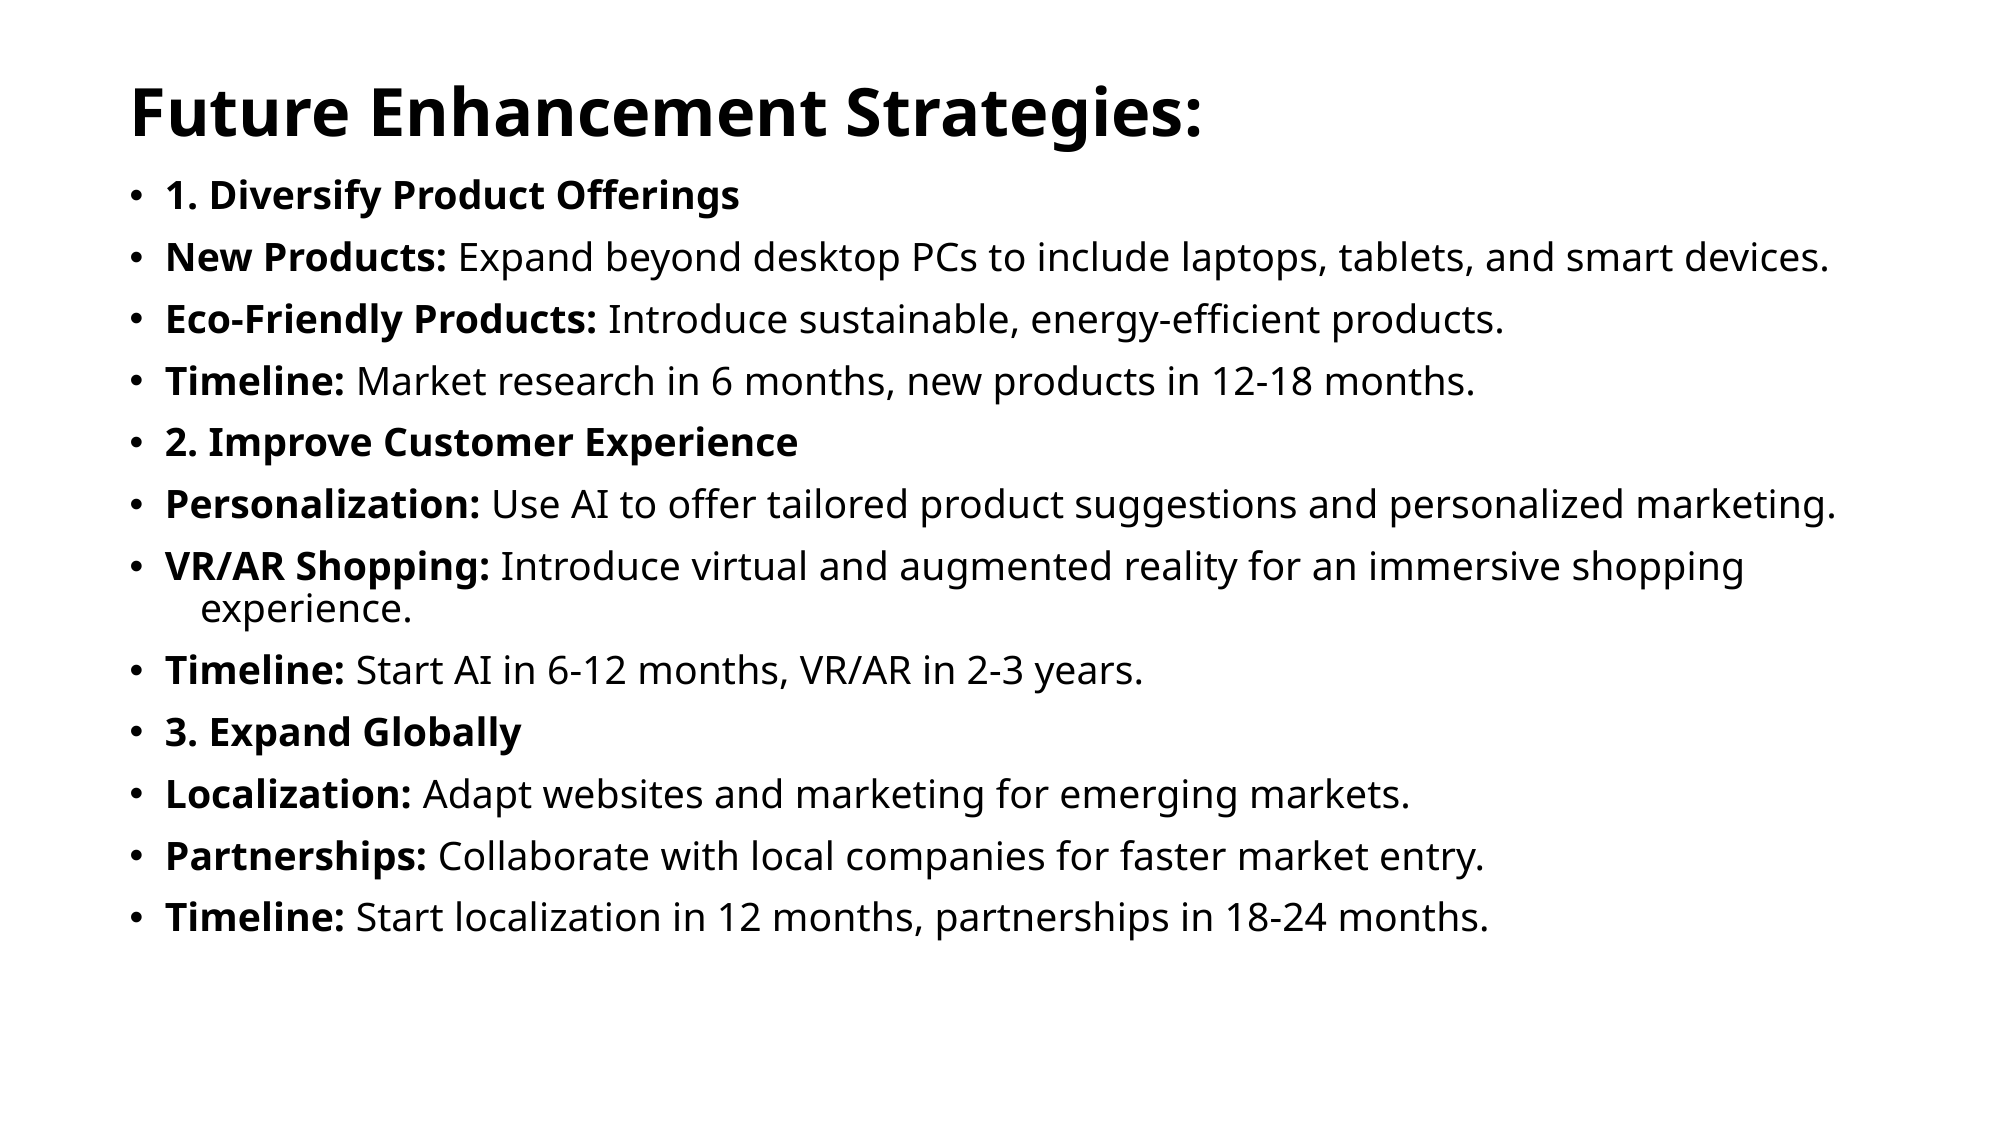

# Future Enhancement Strategies:
1. Diversify Product Offerings
New Products: Expand beyond desktop PCs to include laptops, tablets, and smart devices.
Eco-Friendly Products: Introduce sustainable, energy-efficient products.
Timeline: Market research in 6 months, new products in 12-18 months.
2. Improve Customer Experience
Personalization: Use AI to offer tailored product suggestions and personalized marketing.
VR/AR Shopping: Introduce virtual and augmented reality for an immersive shopping experience.
Timeline: Start AI in 6-12 months, VR/AR in 2-3 years.
3. Expand Globally
Localization: Adapt websites and marketing for emerging markets.
Partnerships: Collaborate with local companies for faster market entry.
Timeline: Start localization in 12 months, partnerships in 18-24 months.